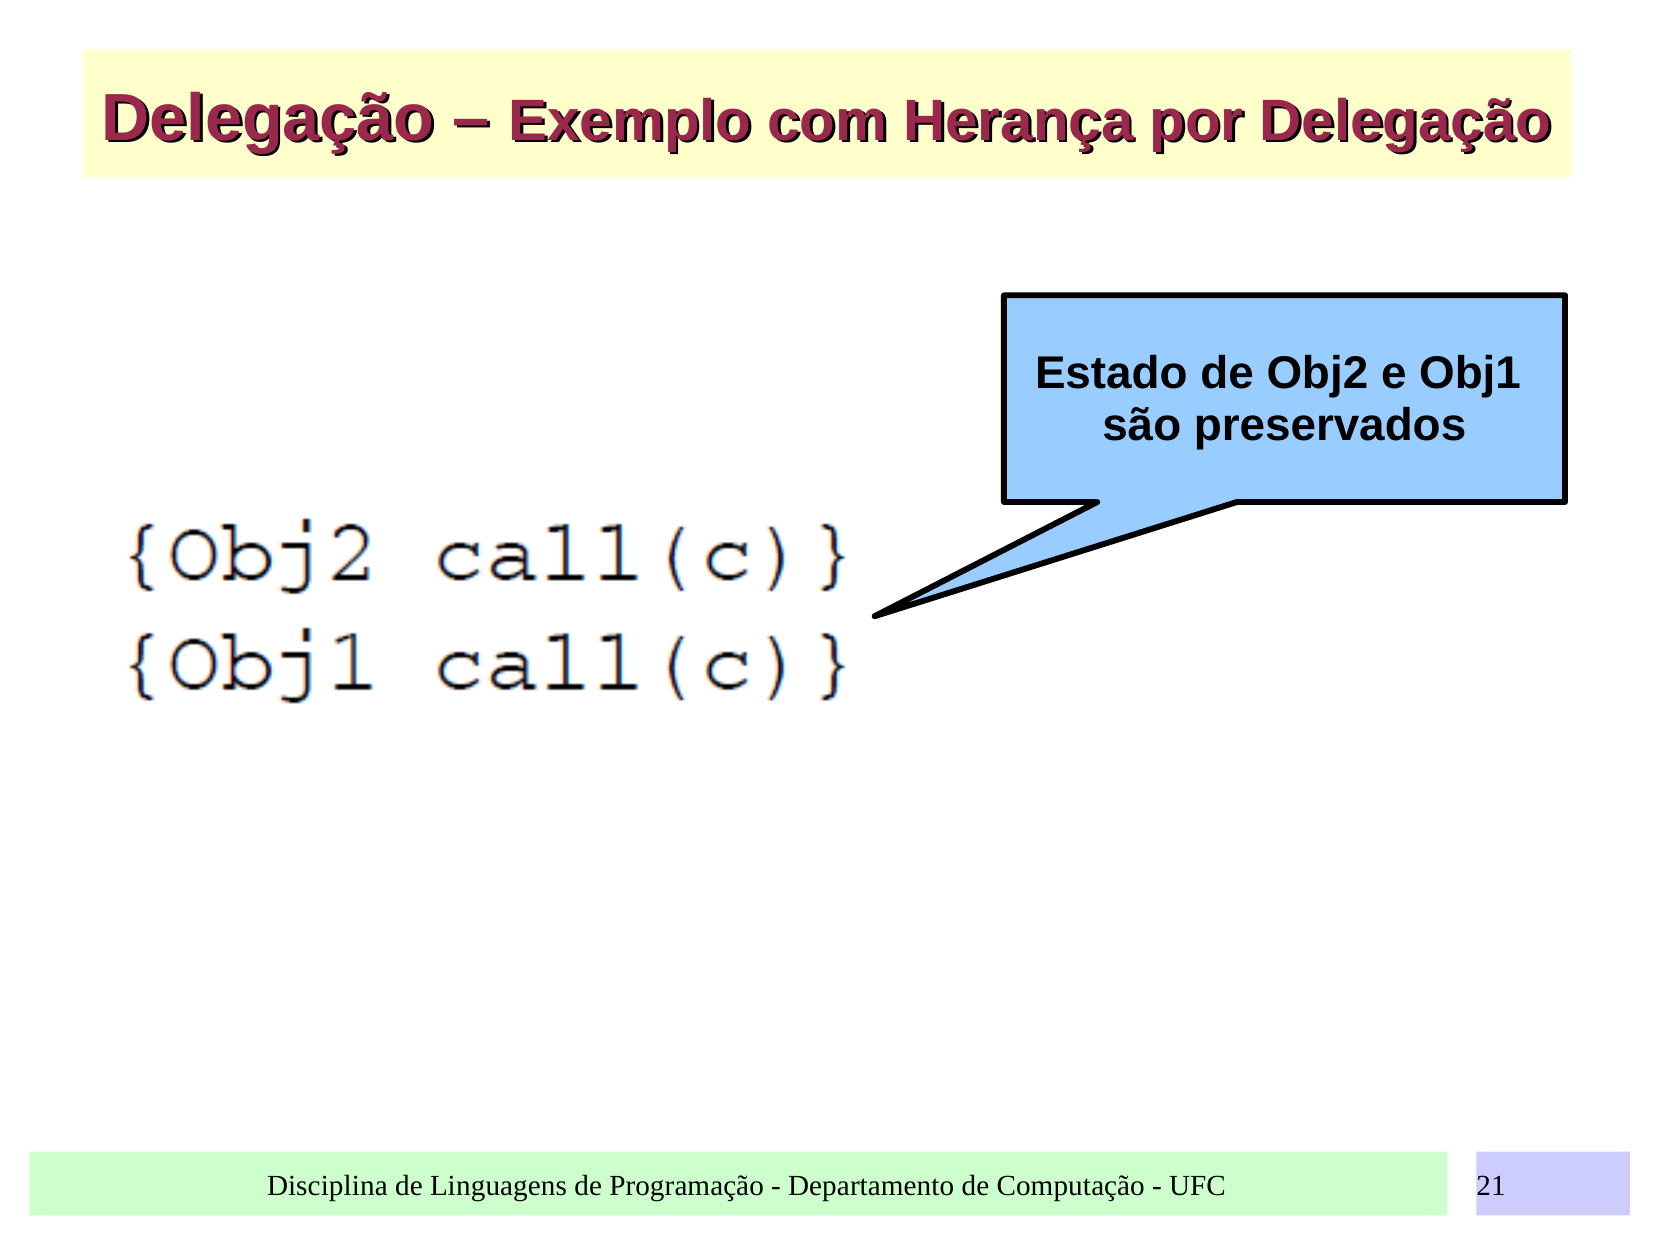

# Delegação – Exemplo com Herança por Delegação
Estado de Obj2 e Obj1
são preservados
Disciplina de Linguagens de Programação - Departamento de Computação - UFC